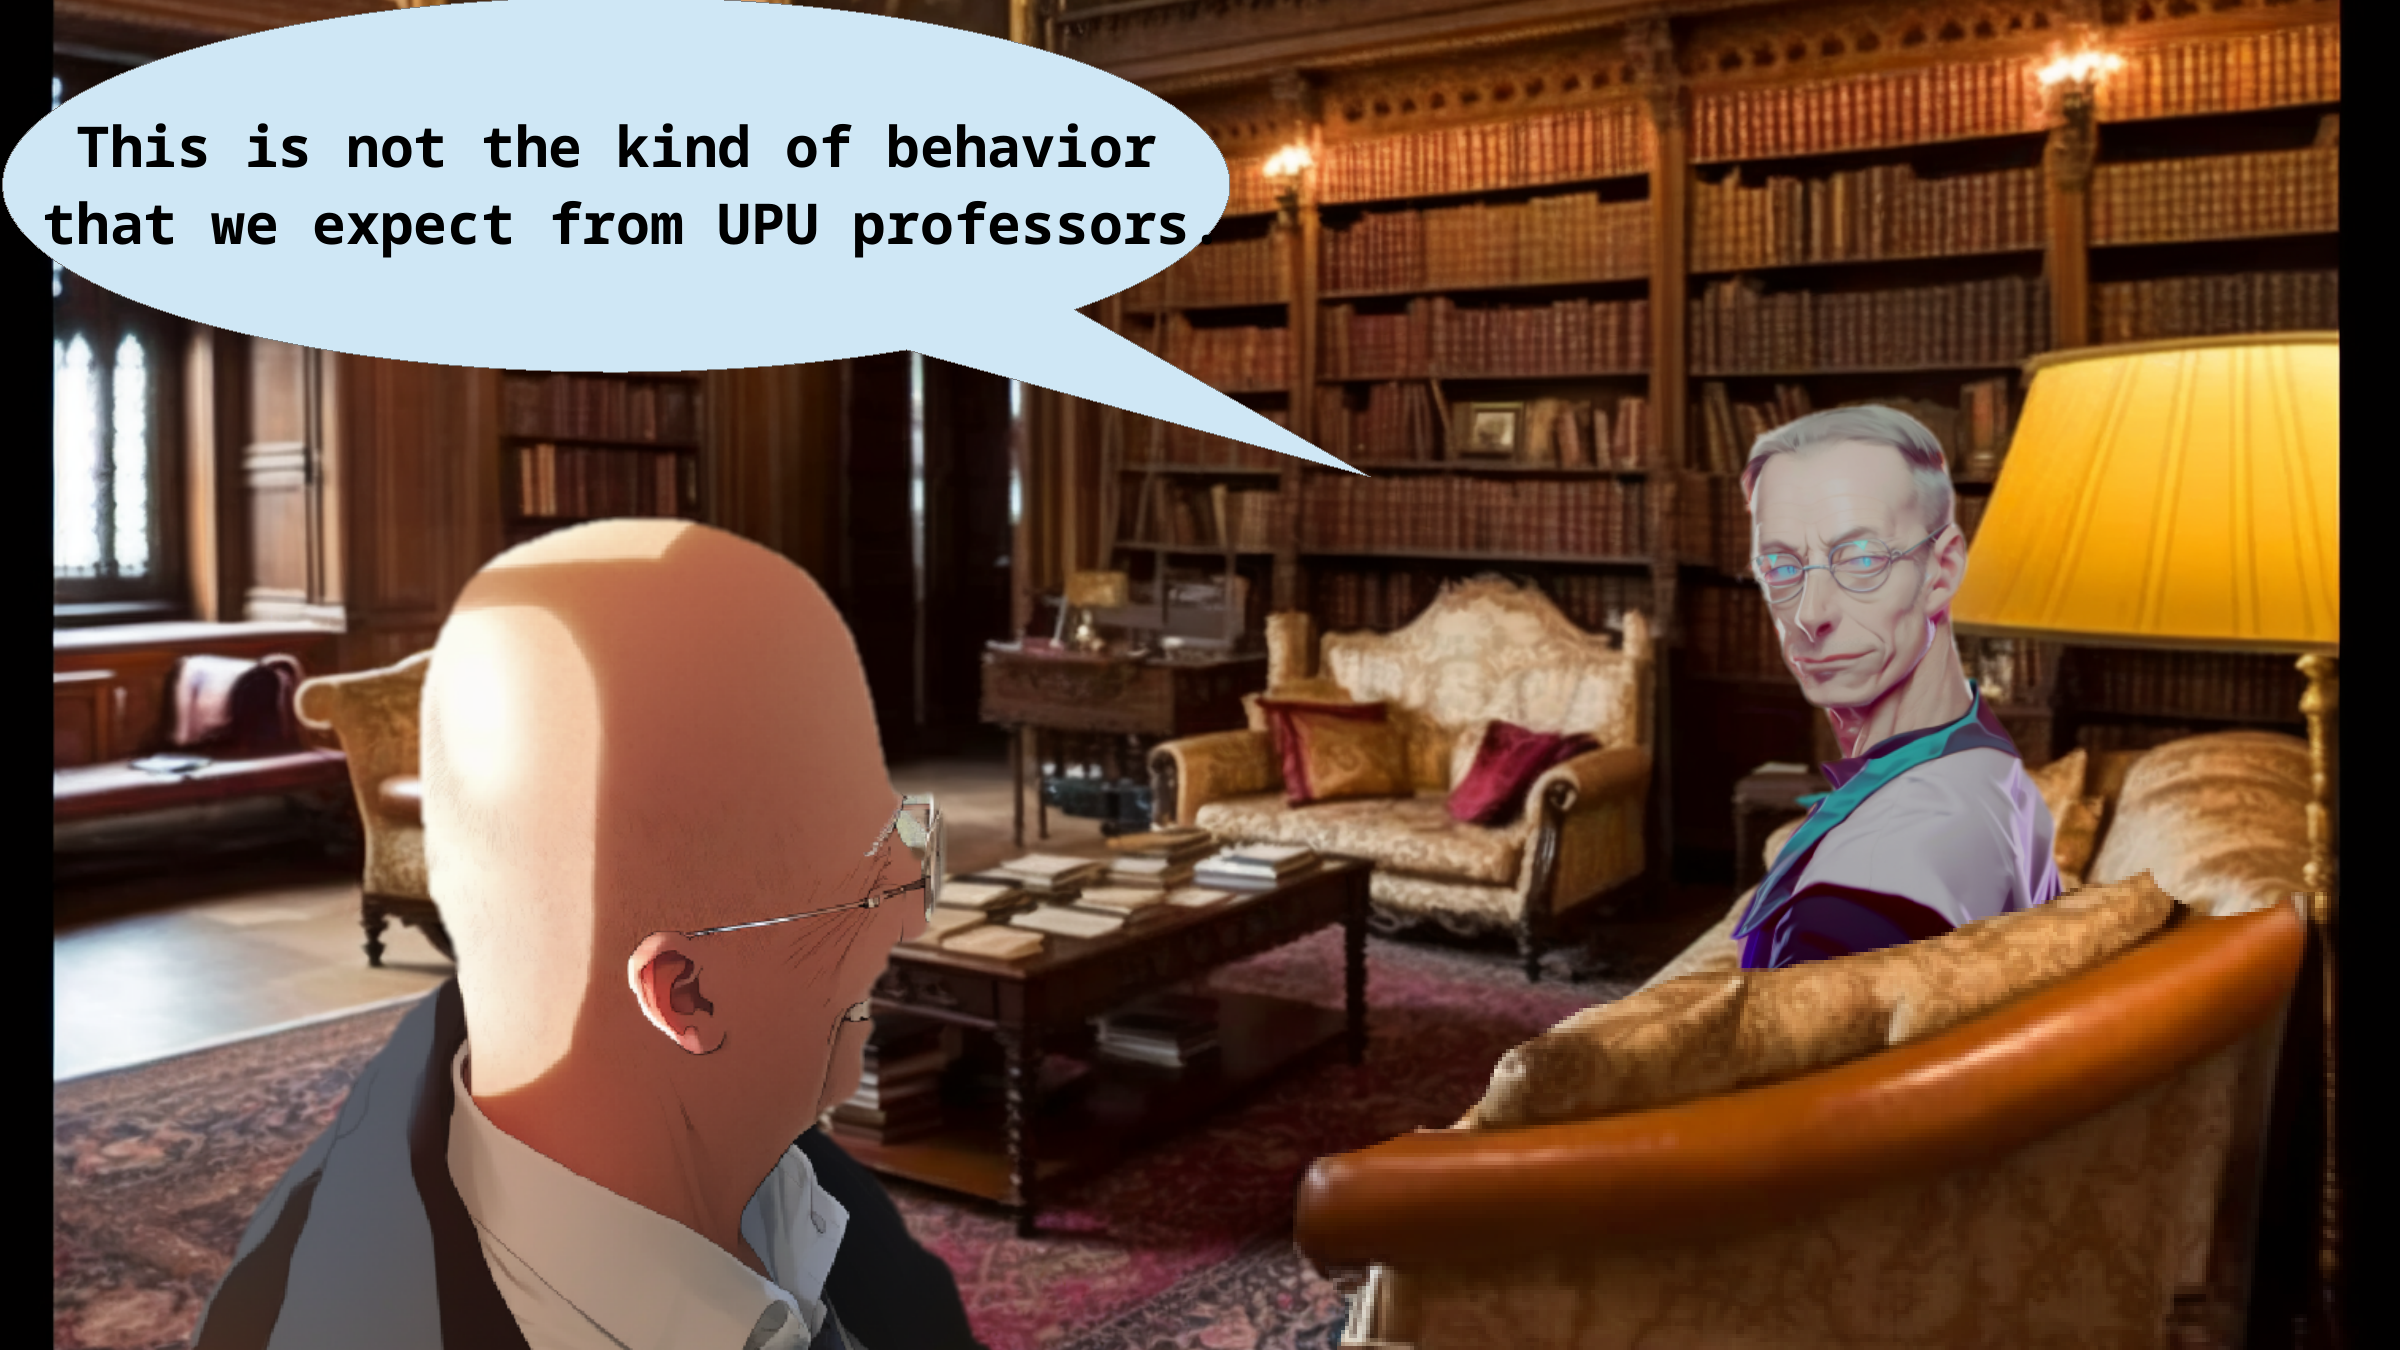

This is not the kind of behavior
 that we expect from UPU professors.